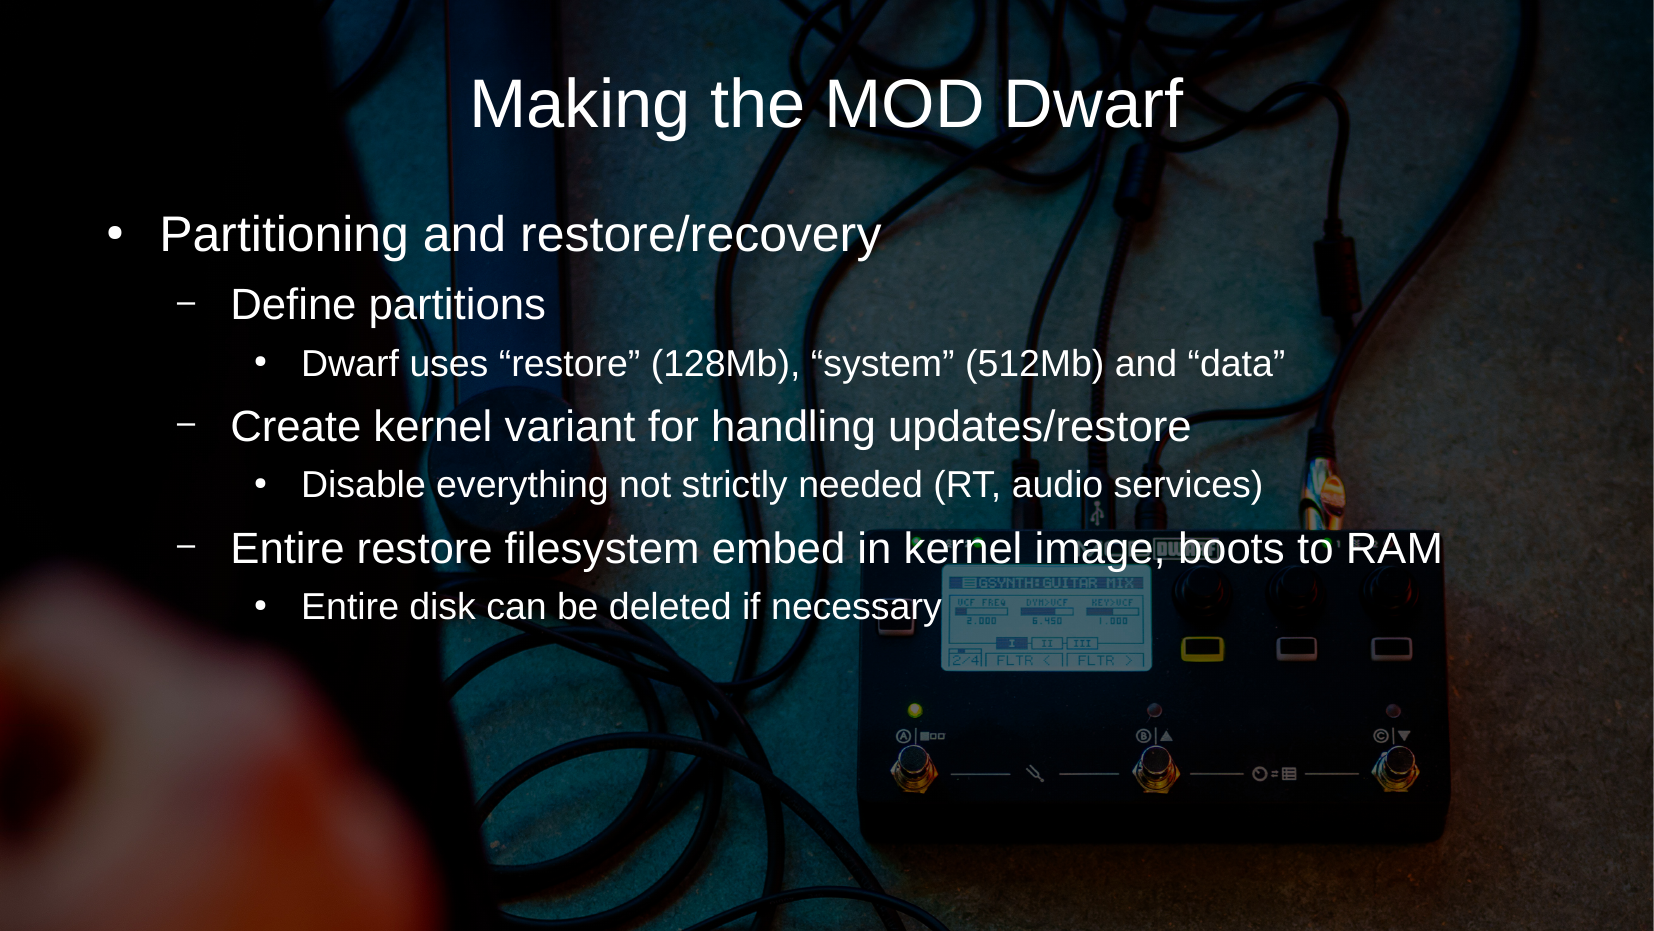

# Making the MOD Dwarf
Partitioning and restore/recovery
Define partitions
Dwarf uses “restore” (128Mb), “system” (512Mb) and “data”
Create kernel variant for handling updates/restore
Disable everything not strictly needed (RT, audio services)
Entire restore filesystem embed in kernel image, boots to RAM
Entire disk can be deleted if necessary